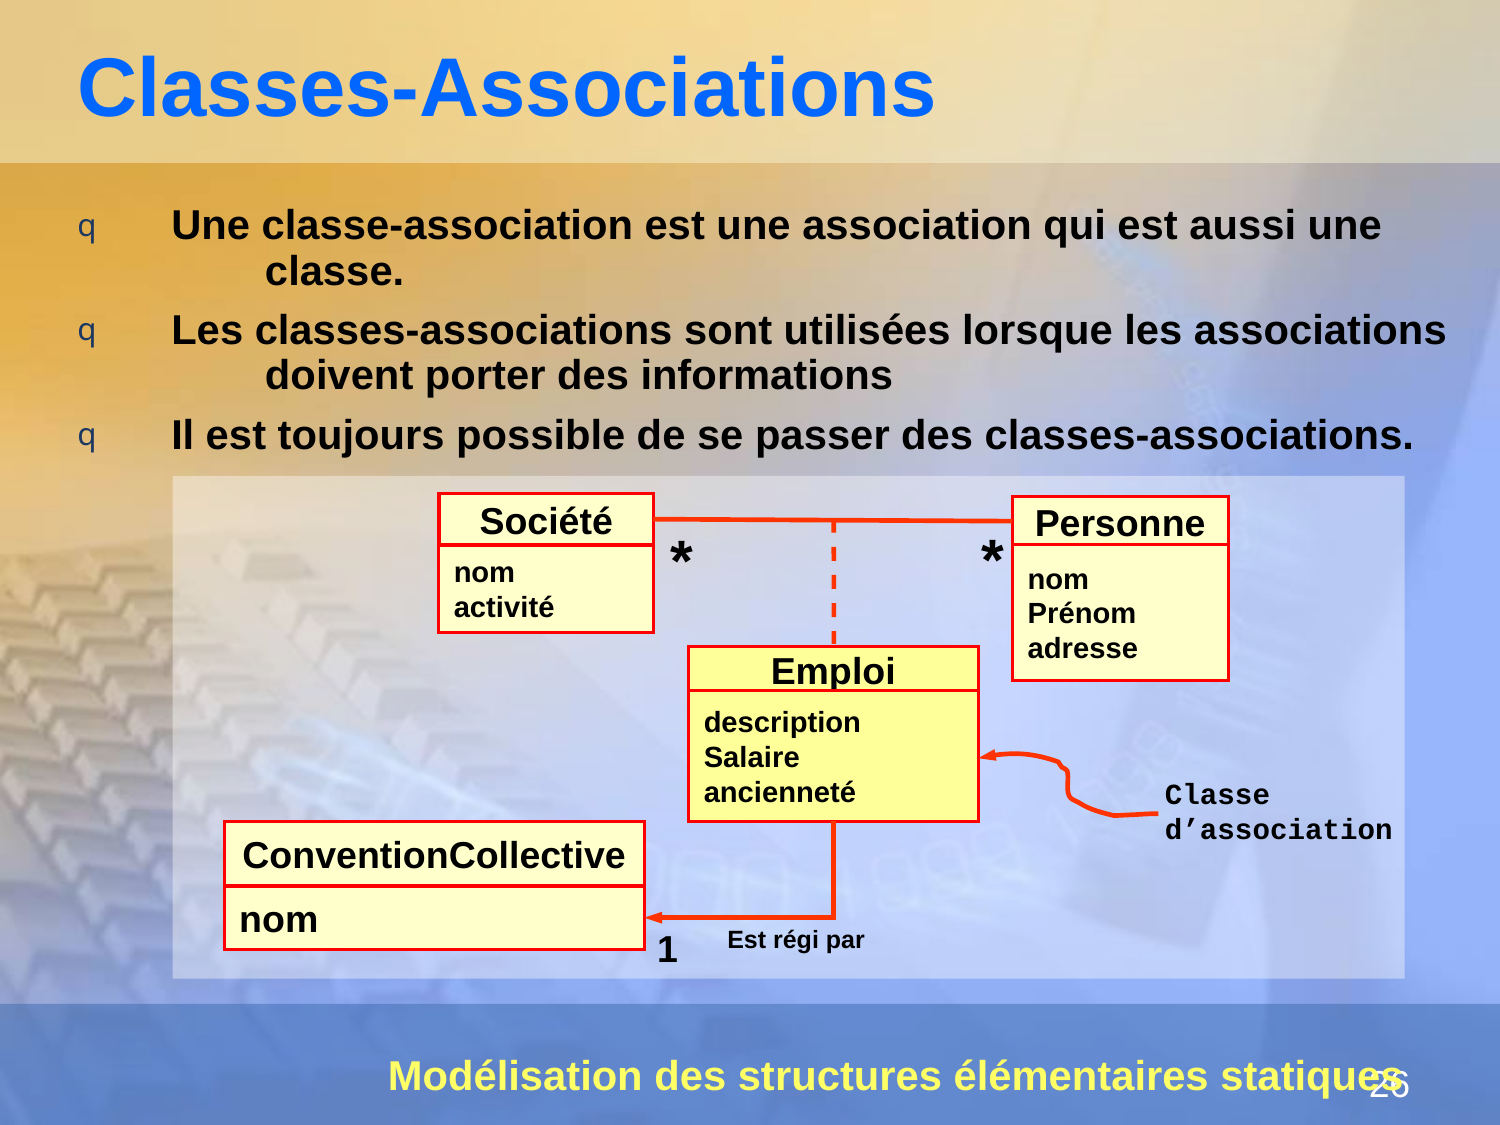

# Classes-Associations
Une classe-association est une association qui est aussi une classe.
Les classes-associations sont utilisées lorsque les associations doivent porter des informations
Il est toujours possible de se passer des classes-associations.
Société
Personne
*
*
nom
Prénom
adresse
nom
activité
Emploi
description
Salaire
ancienneté
Classe
d’association
ConventionCollective
nom
Est régi par
1
Modélisation des structures élémentaires statiques